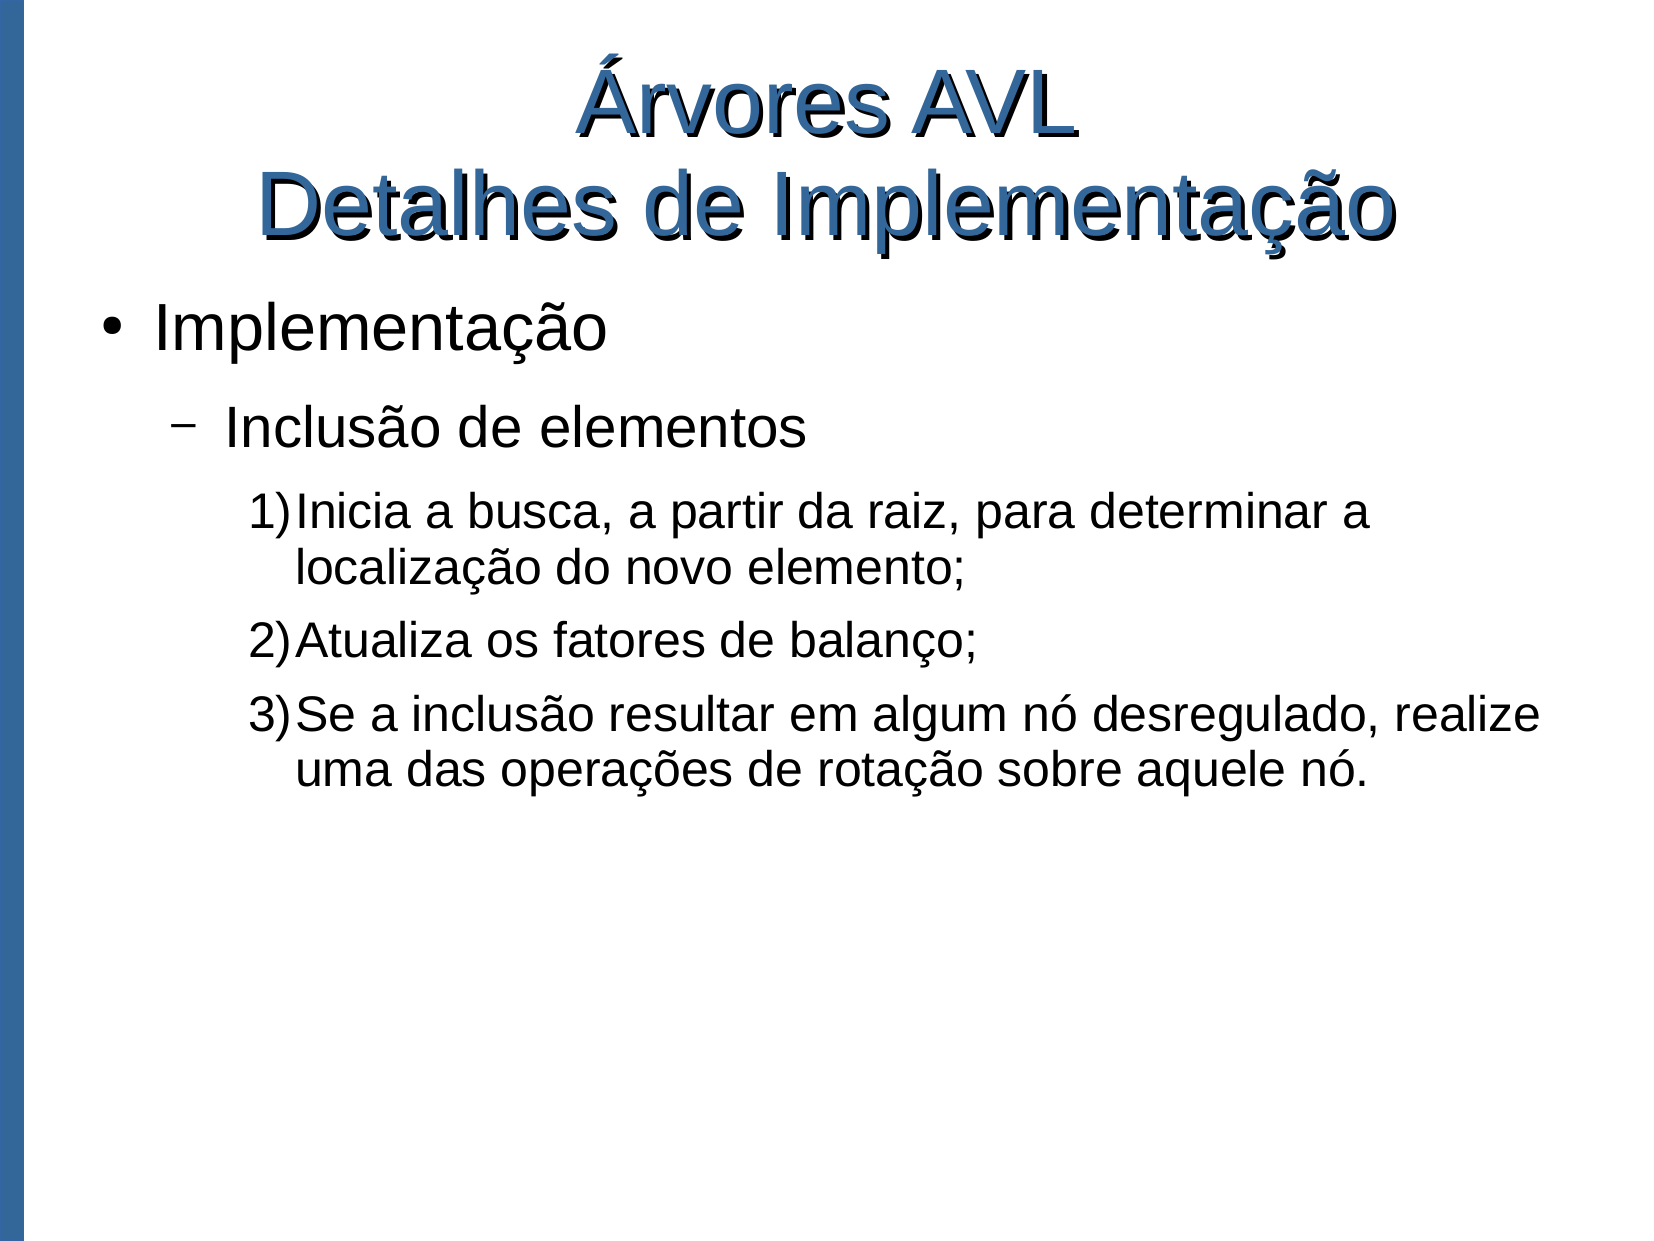

# Árvores AVL Detalhes de Implementação
Implementação
Inclusão de elementos
Inicia a busca, a partir da raiz, para determinar a localização do novo elemento;
Atualiza os fatores de balanço;
Se a inclusão resultar em algum nó desregulado, realize uma das operações de rotação sobre aquele nó.